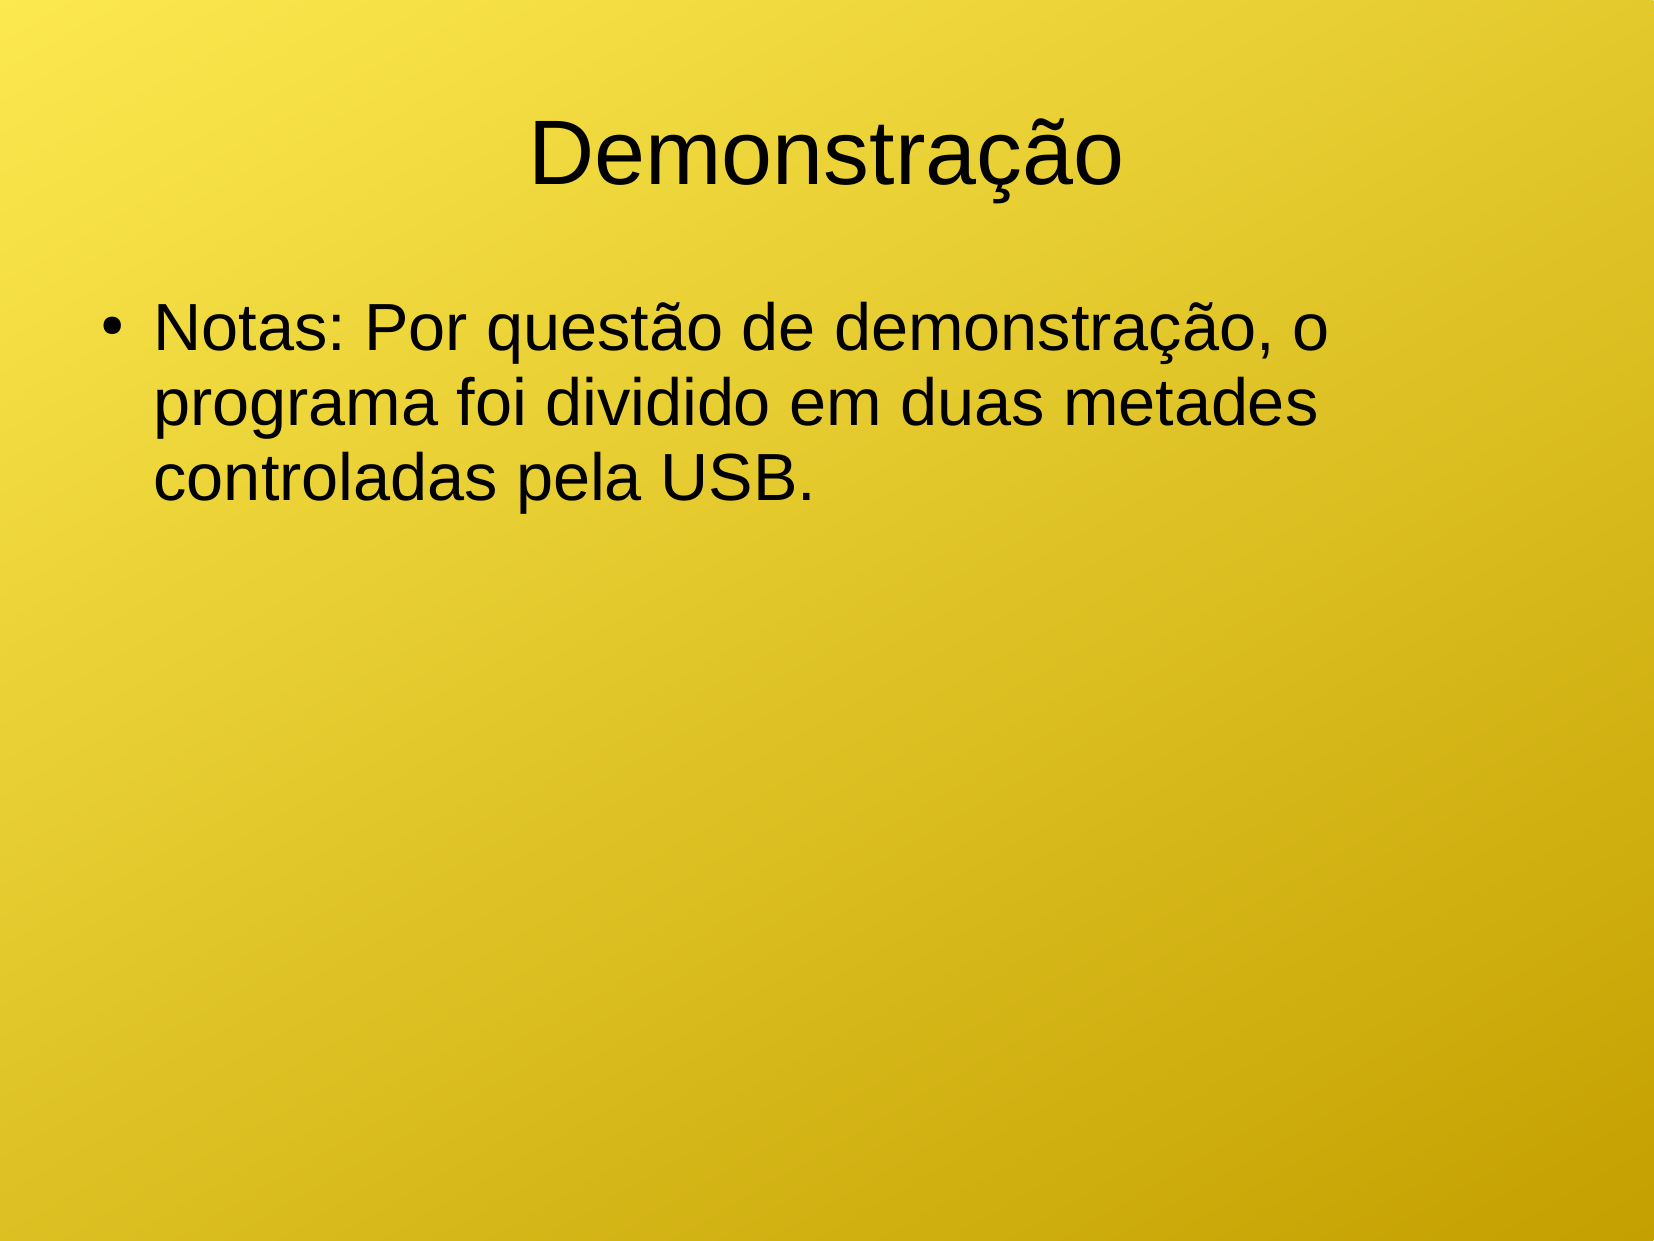

# Demonstração
Notas: Por questão de demonstração, o programa foi dividido em duas metades controladas pela USB.